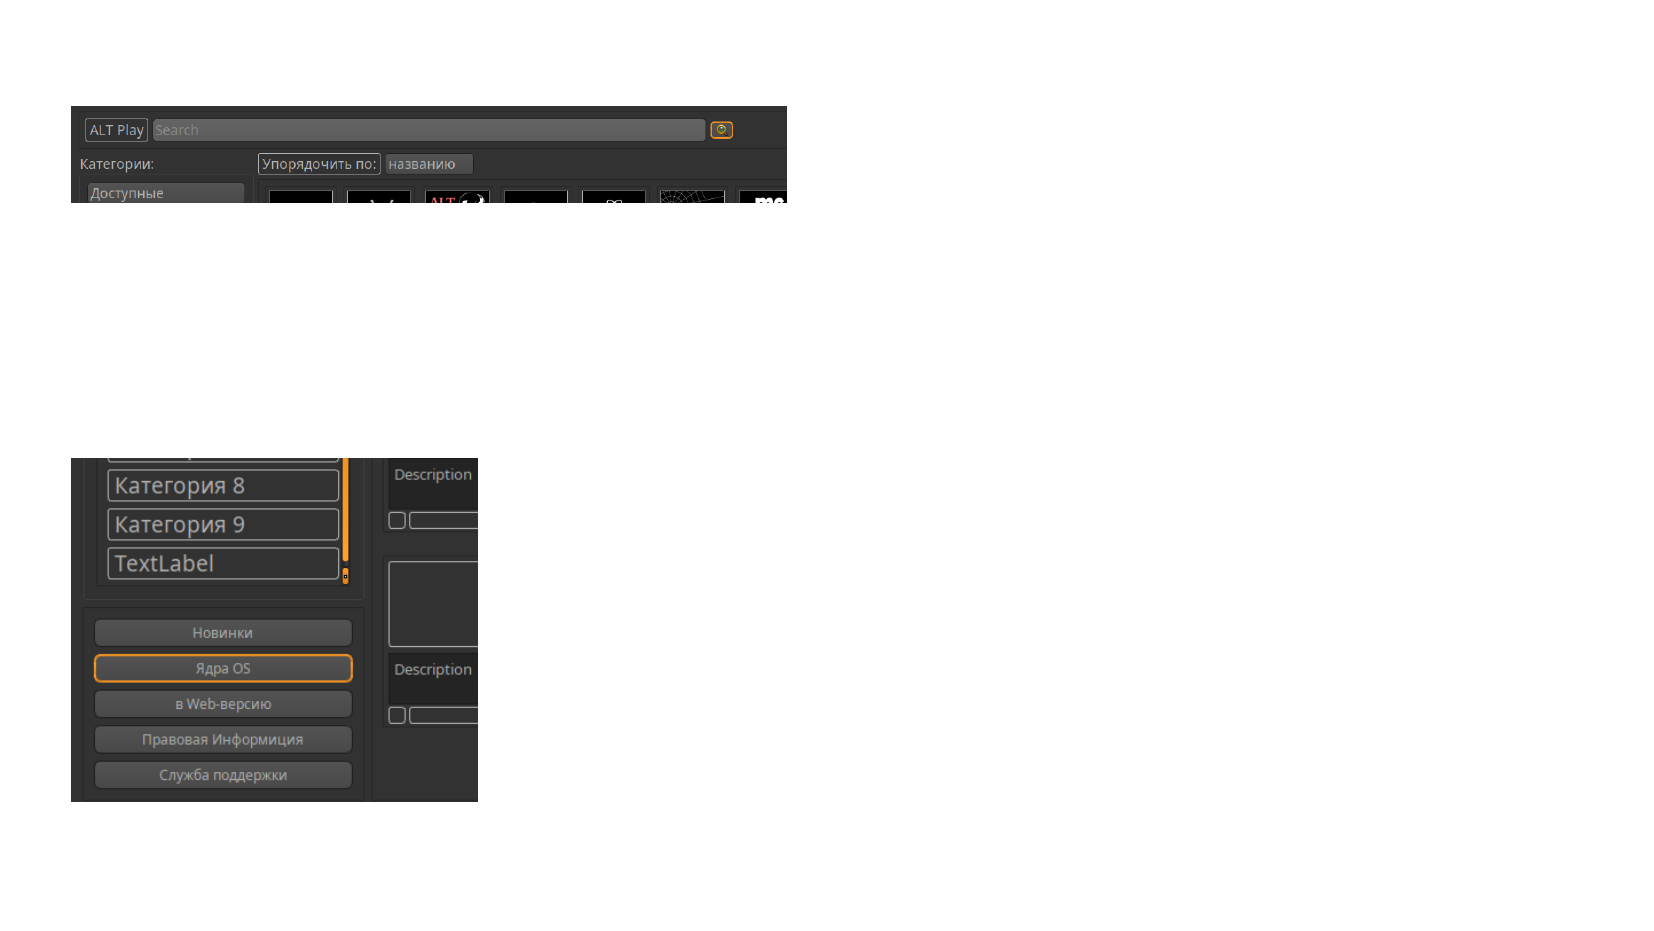

# ALT Play - центр установки программ
Поиск — осуществляется по нажатию Enter/Поиск (значок с лупой) .
Особенностью ALT Play является простота поиска — по ключевым словам, названию пакета/программы. Отсутсвие возможности установки иной версии, кроме самой свежей, для текущего релиза ОС, а так же скрыто от пользователя откуда и как будет установлен пакет — из нашего репозитория, Eepm или Flathub.
Информационный блок в левой области приложения, с подсветкой при наведении.
Предлагаю отдельно вынести:
* Новинки — это ожидающиеся релизы существующих приложений, или новых ещё в разрабтке.
* Ядра ОС.
* Переход в веб-версию(которой пока что нет).
* Правовая инфо — сожержит свединия о использующихся лицензиях и Краткие правила из использования и прочее.
* Служба поддержки — переход в форму на написания письма в саппорт.